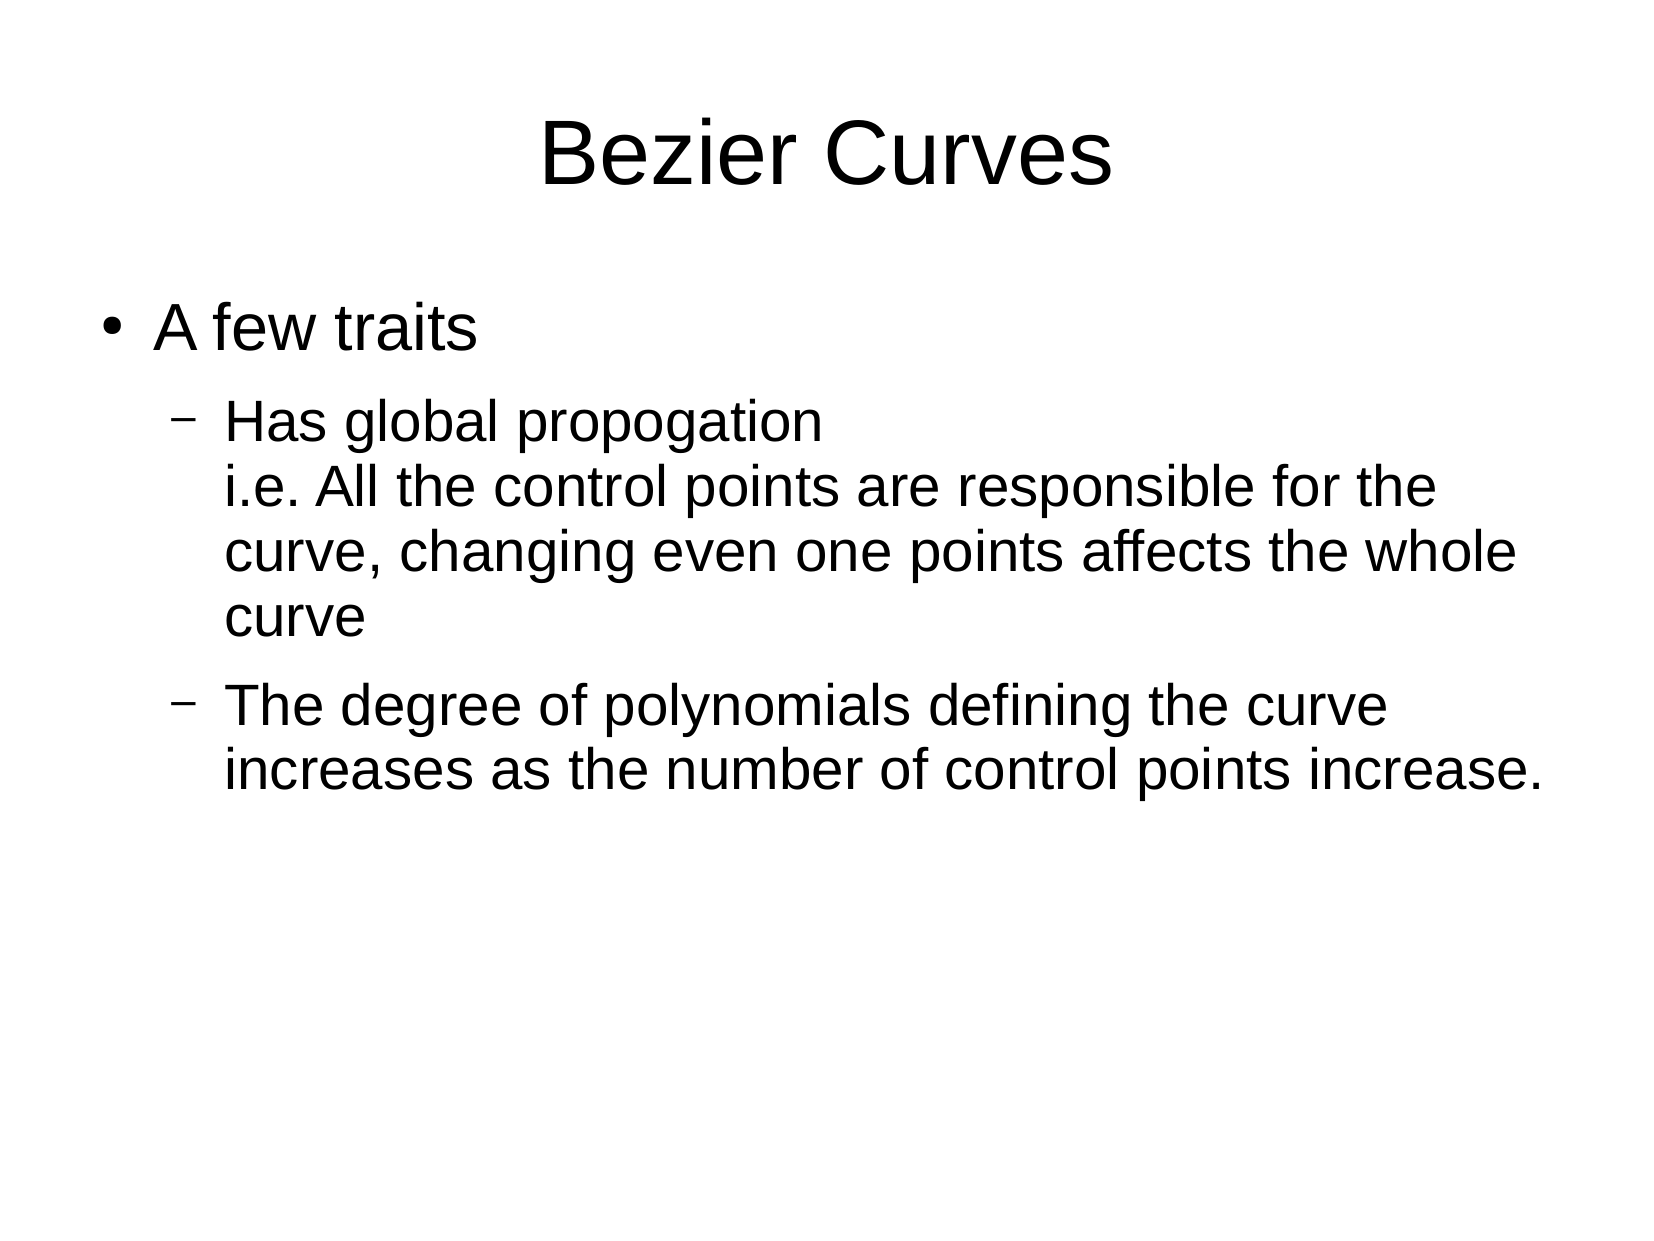

# Bezier Curves
A few traits
Has global propogation
i.e. All the control points are responsible for the curve, changing even one points affects the whole curve
The degree of polynomials defining the curve increases as the number of control points increase.